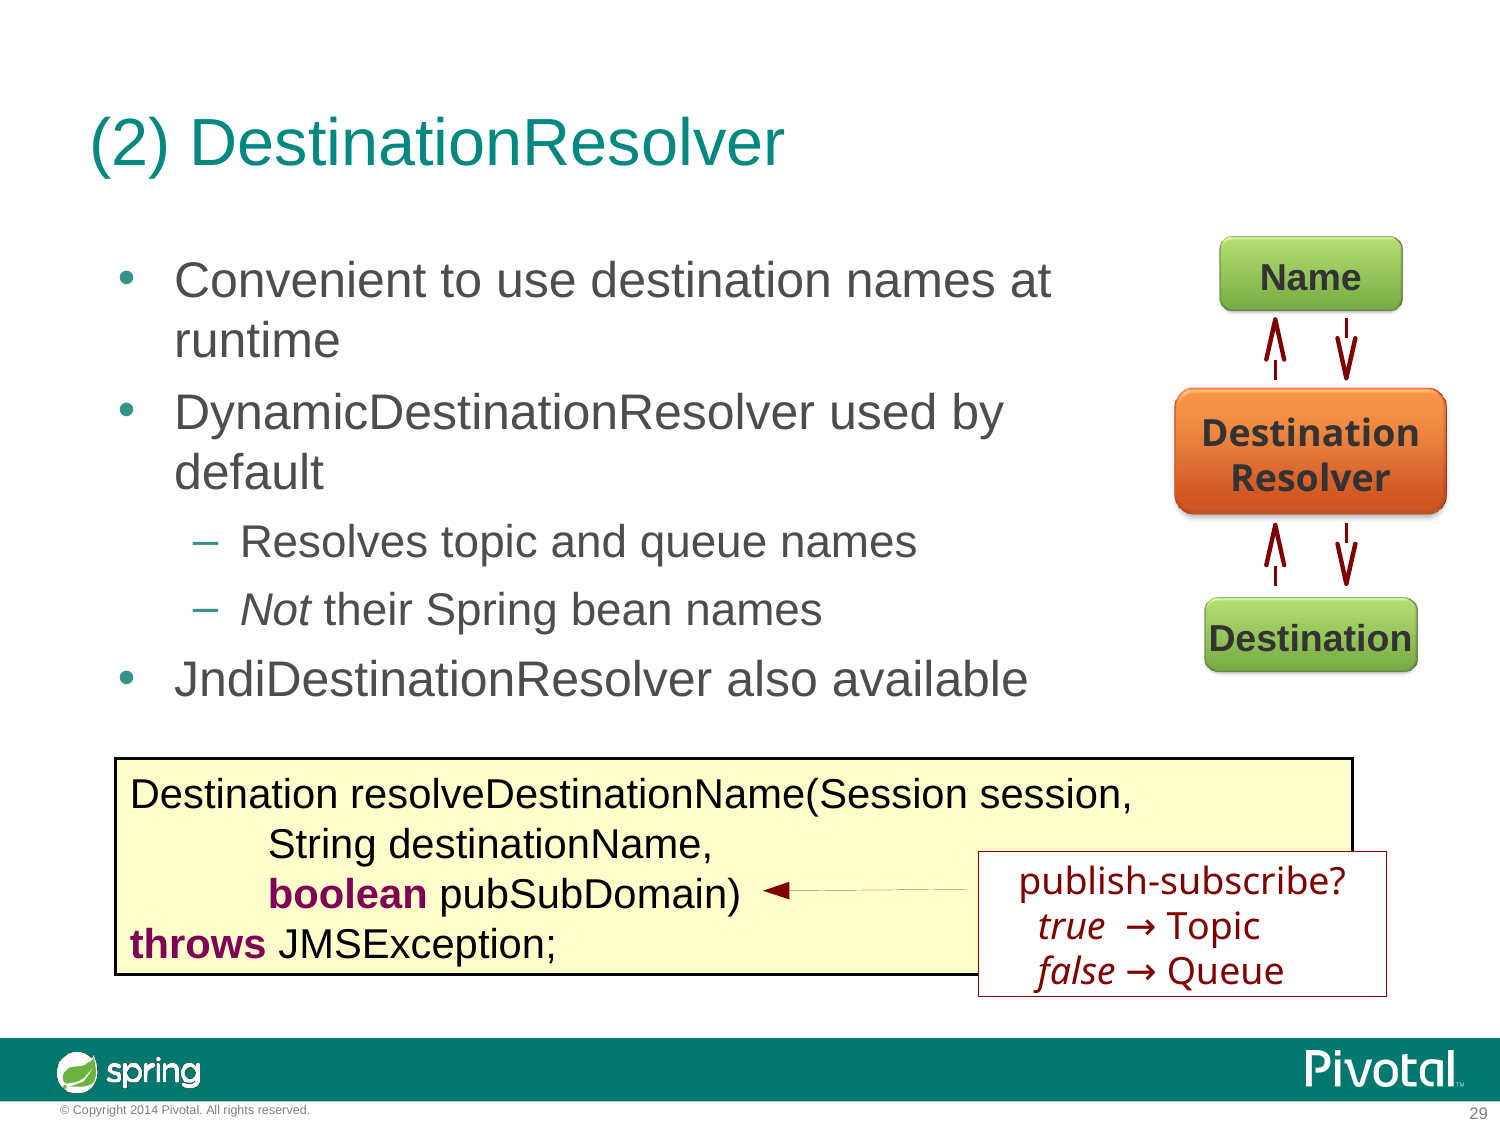

# (2) DestinationResolver
Name
Convenient to use destination names at runtime
DynamicDestinationResolver used by default
Resolves topic and queue names
Not their Spring bean names
JndiDestinationResolver also available
Destination
Resolver
Destination
Destination resolveDestinationName(Session session,
 String destinationName,
 boolean pubSubDomain)
throws JMSException;
publish-subscribe?
 true → Topic
 false → Queue